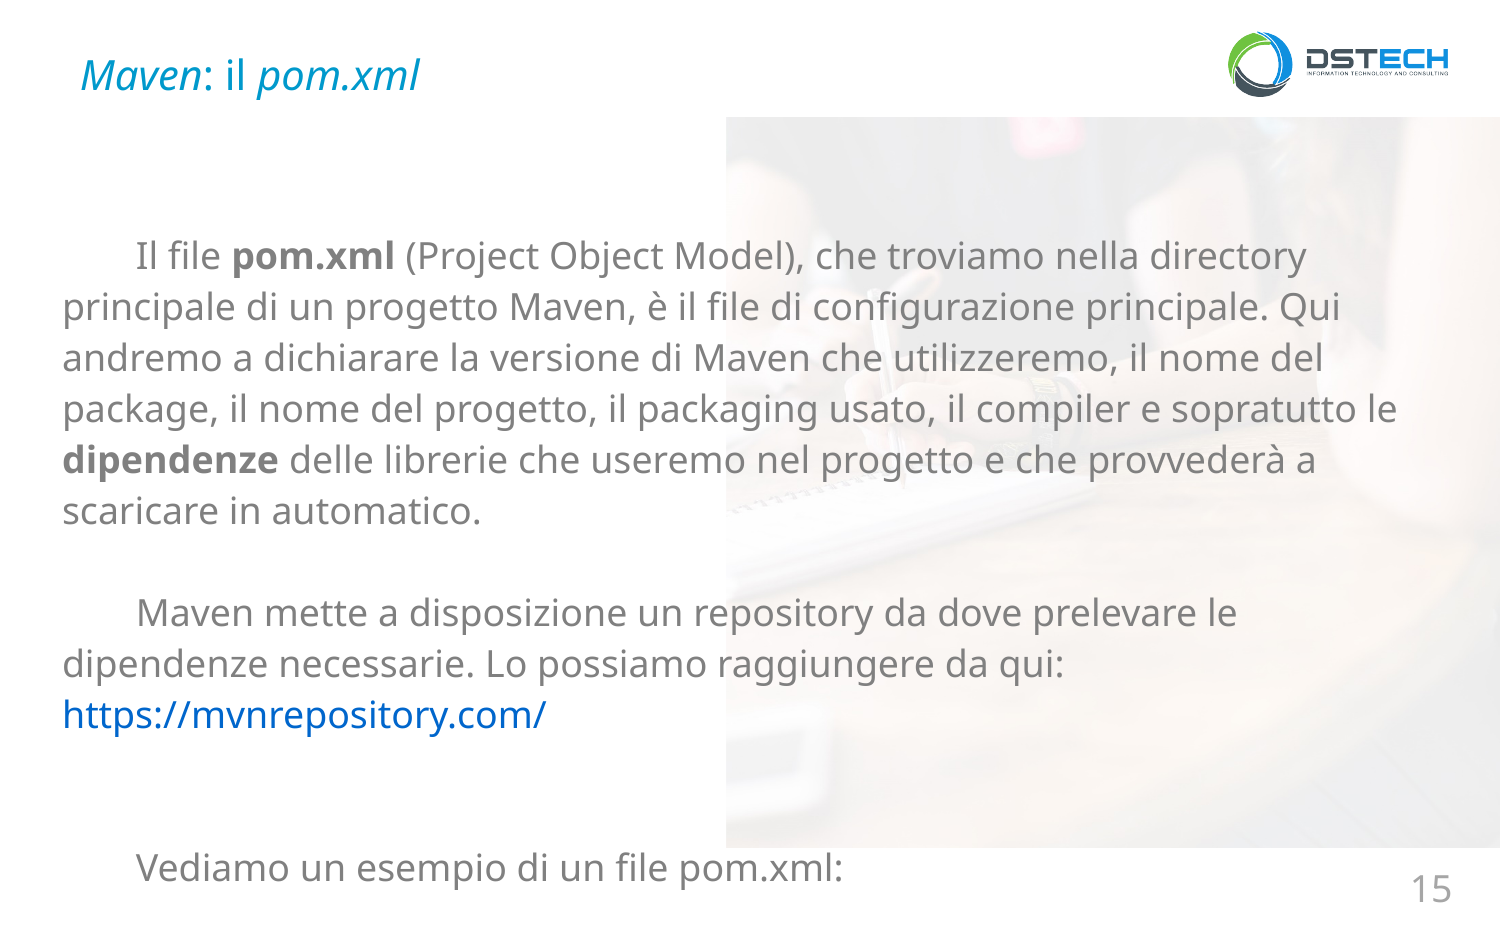

Maven: il pom.xml
	Il file pom.xml (Project Object Model), che troviamo nella directory principale di un progetto Maven, è il file di configurazione principale. Qui andremo a dichiarare la versione di Maven che utilizzeremo, il nome del package, il nome del progetto, il packaging usato, il compiler e sopratutto le dipendenze delle librerie che useremo nel progetto e che provvederà a scaricare in automatico.
	Maven mette a disposizione un repository da dove prelevare le dipendenze necessarie. Lo possiamo raggiungere da qui: https://mvnrepository.com/
	Vediamo un esempio di un file pom.xml:
15